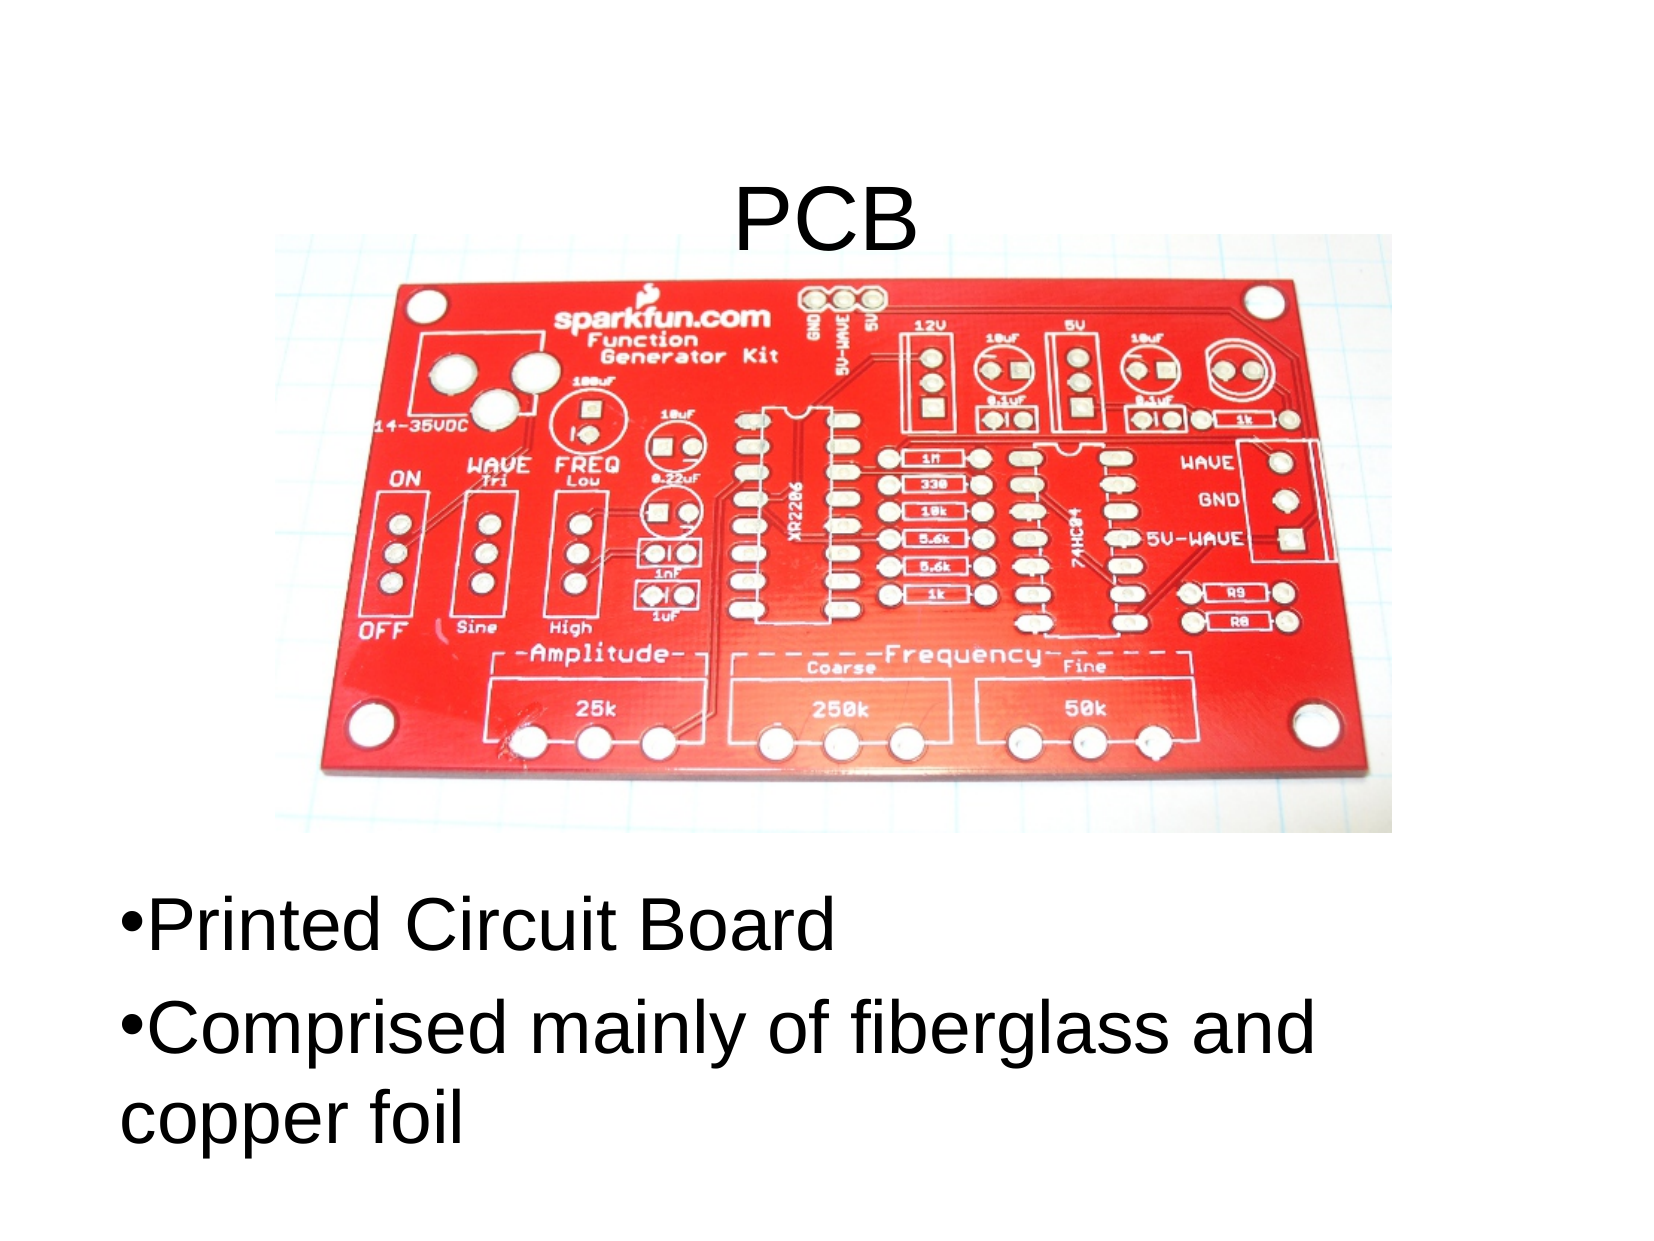

# PCB
Printed Circuit Board
Comprised mainly of fiberglass and copper foil